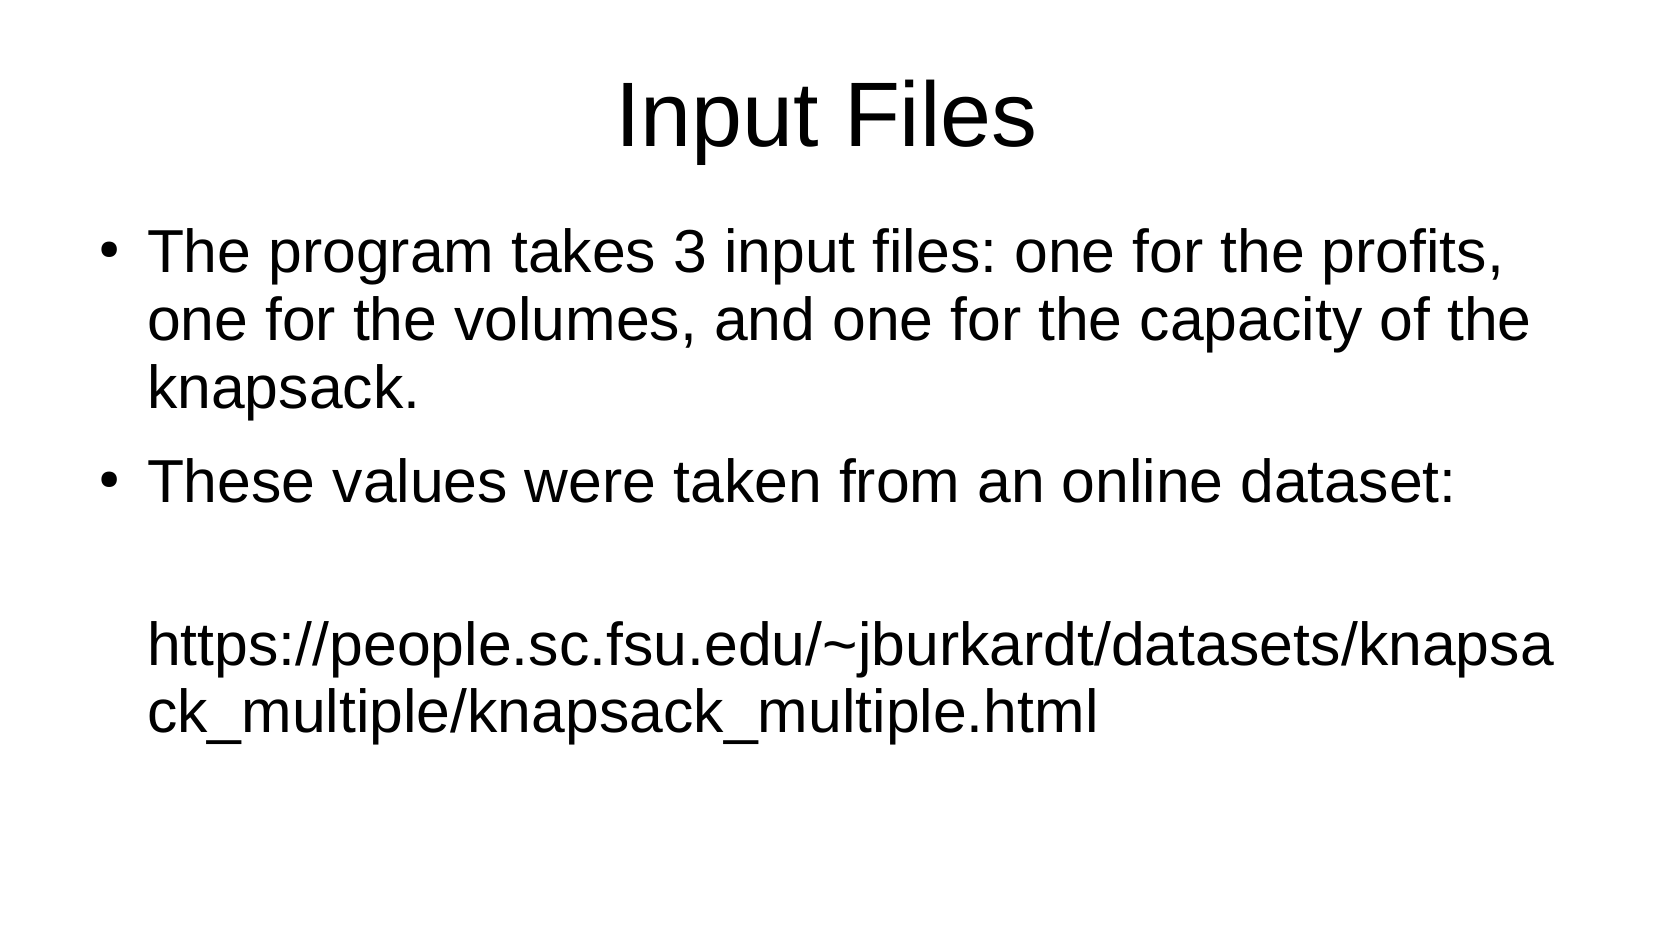

# Input Files
The program takes 3 input files: one for the profits, one for the volumes, and one for the capacity of the knapsack.
These values were taken from an online dataset:
 https://people.sc.fsu.edu/~jburkardt/datasets/knapsack_multiple/knapsack_multiple.html